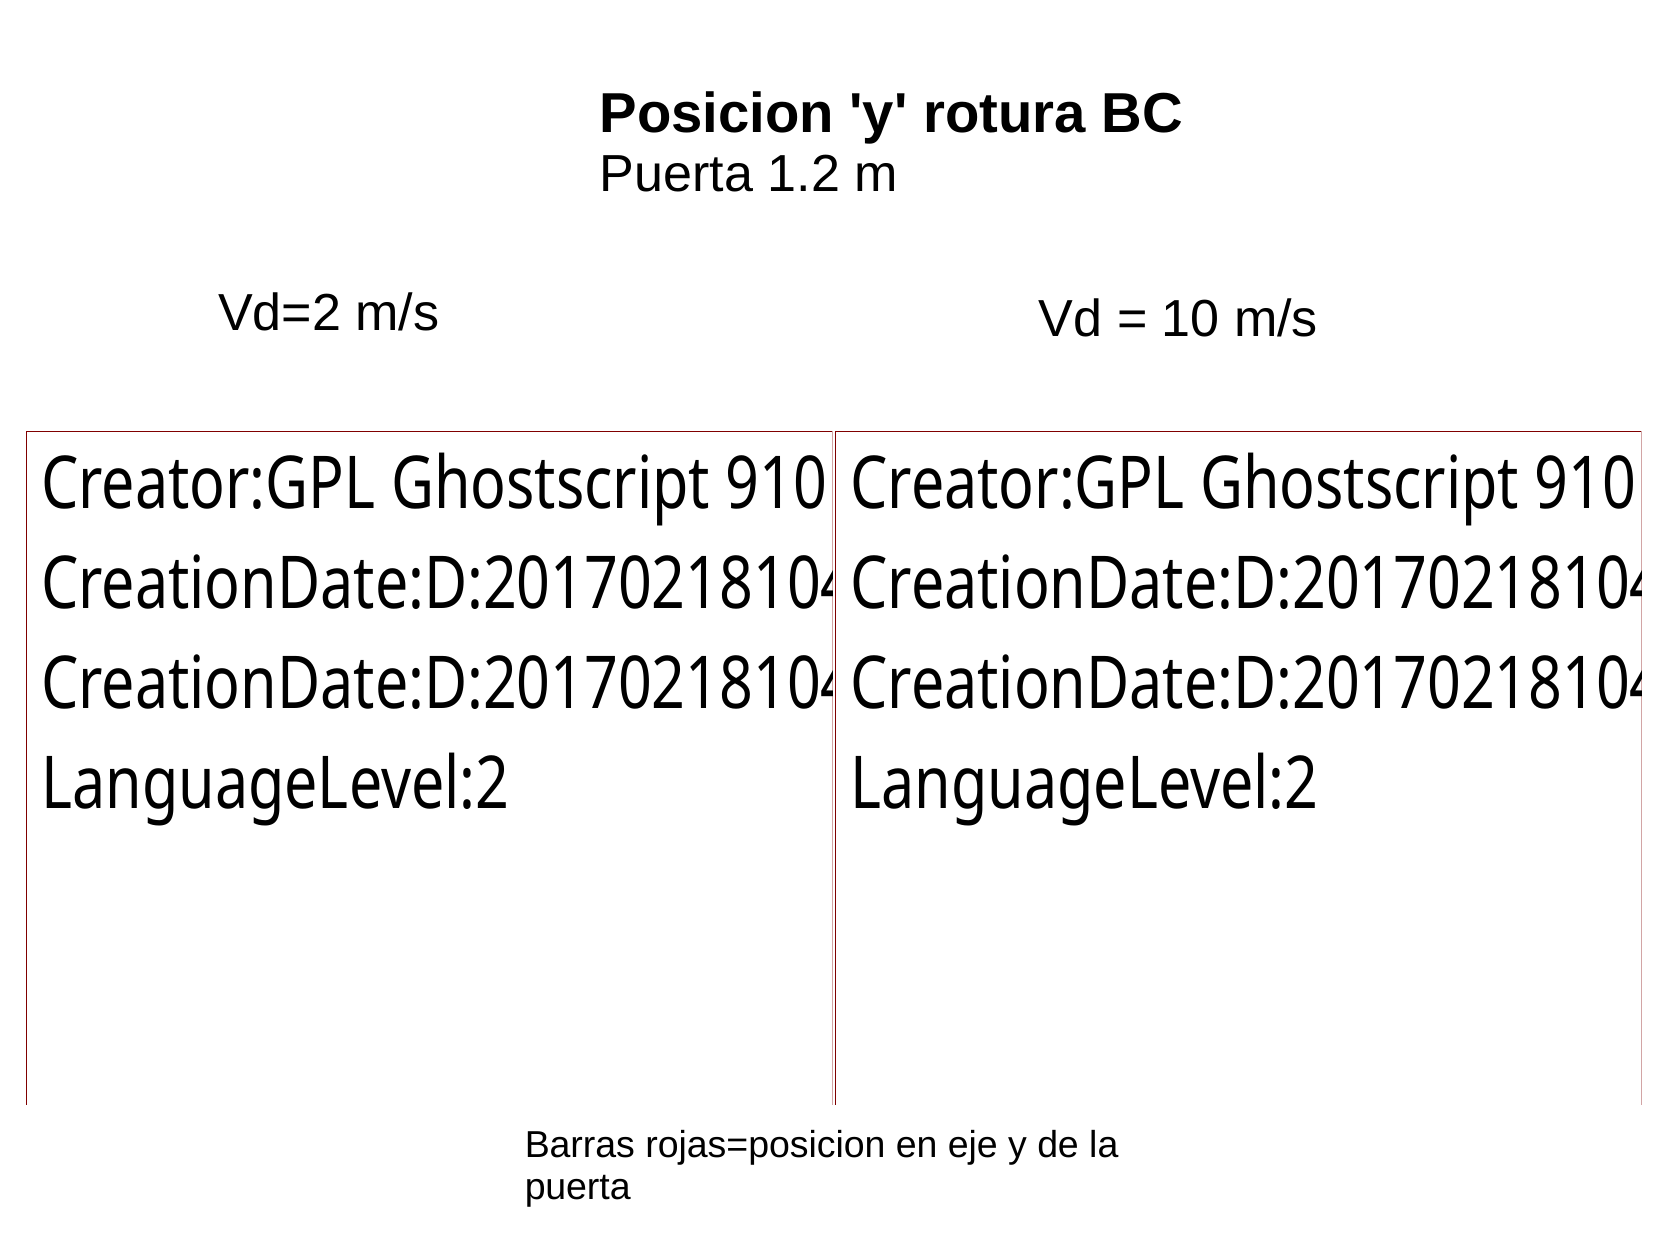

Posicion 'y' rotura BC
Puerta 1.2 m
Vd=2 m/s
Vd = 10 m/s
Barras rojas=posicion en eje y de la puerta